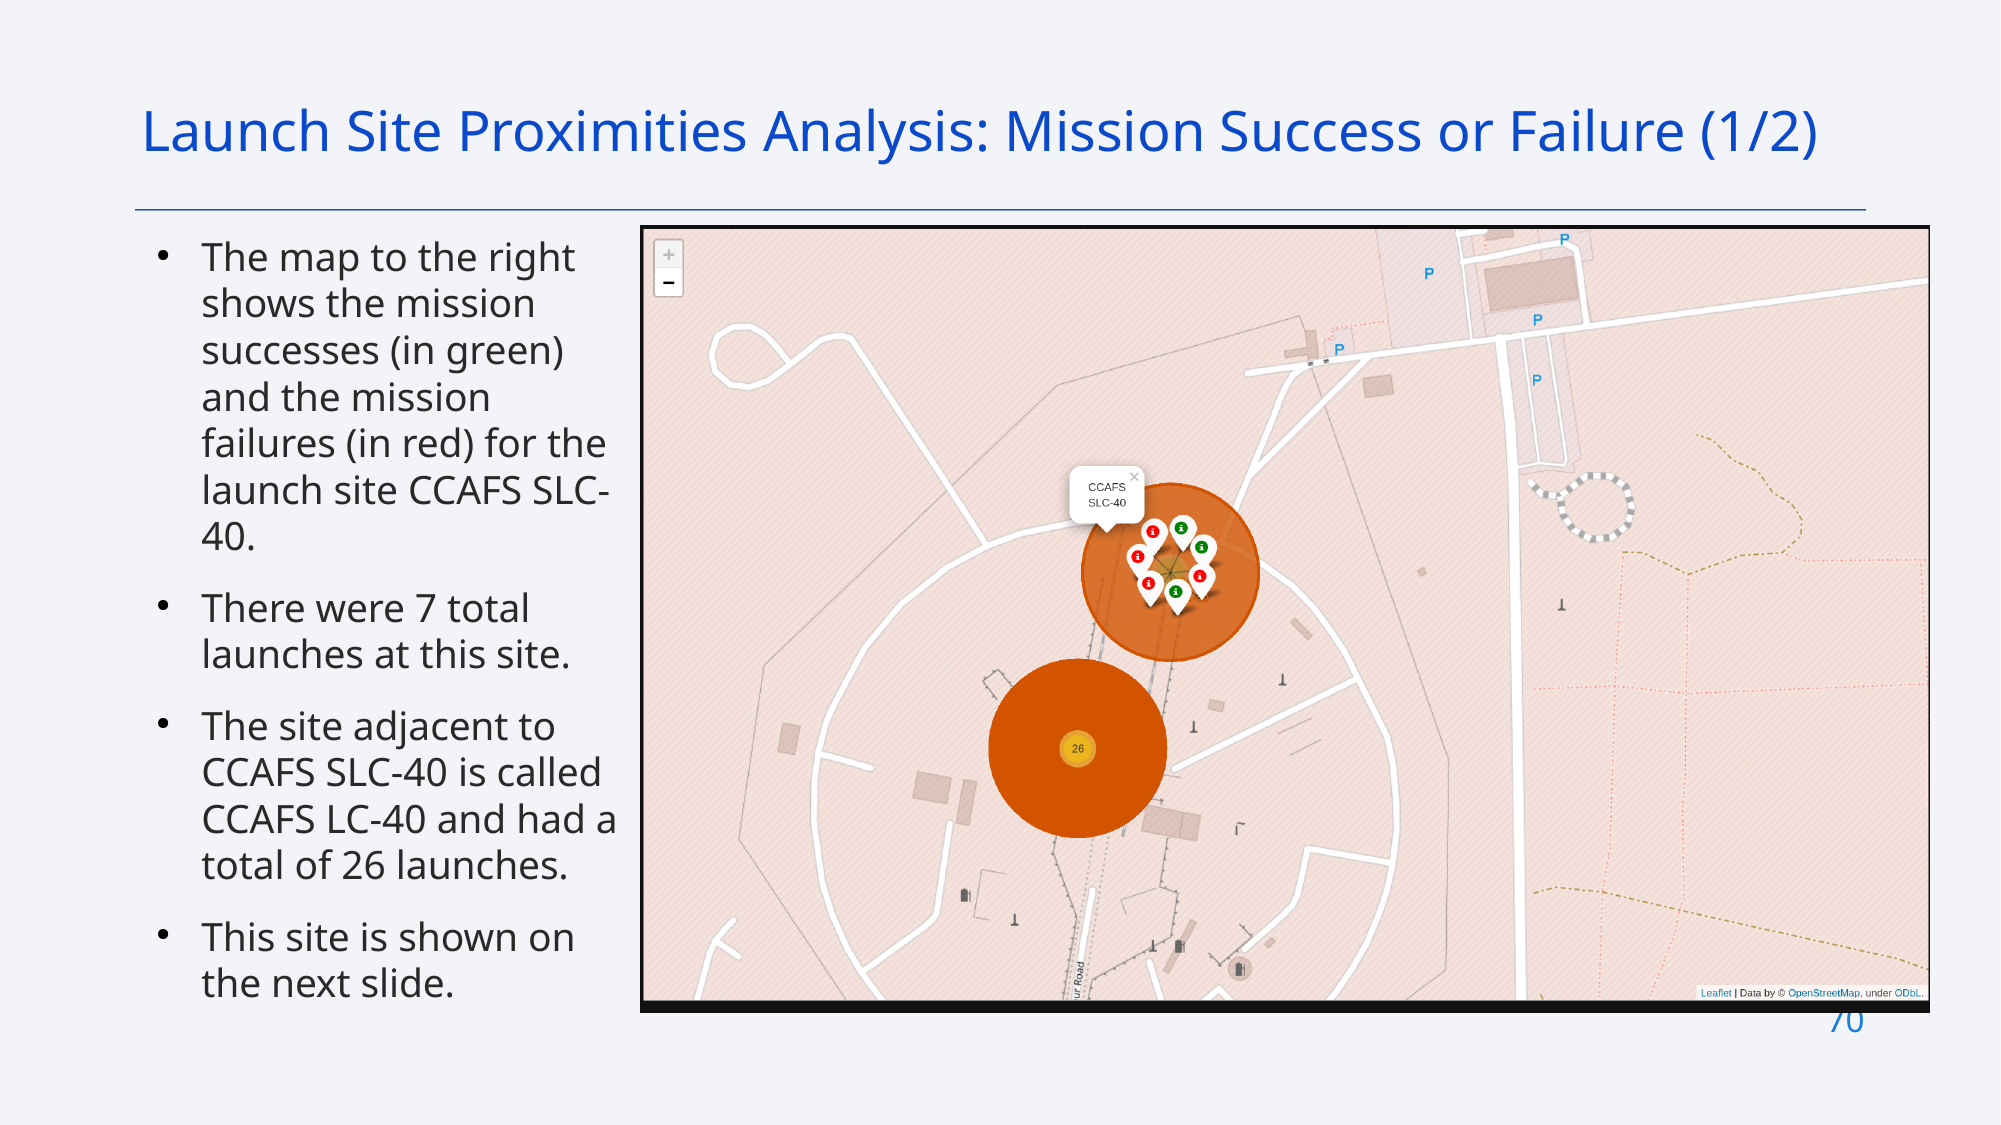

Launch Site Proximities Analysis: Mission Success or Failure (1/2)
# The map to the right shows the mission successes (in green) and the mission failures (in red) for the launch site CCAFS SLC-40.
There were 7 total launches at this site.
The site adjacent to CCAFS SLC-40 is called CCAFS LC-40 and had a total of 26 launches.
This site is shown on the next slide.
70